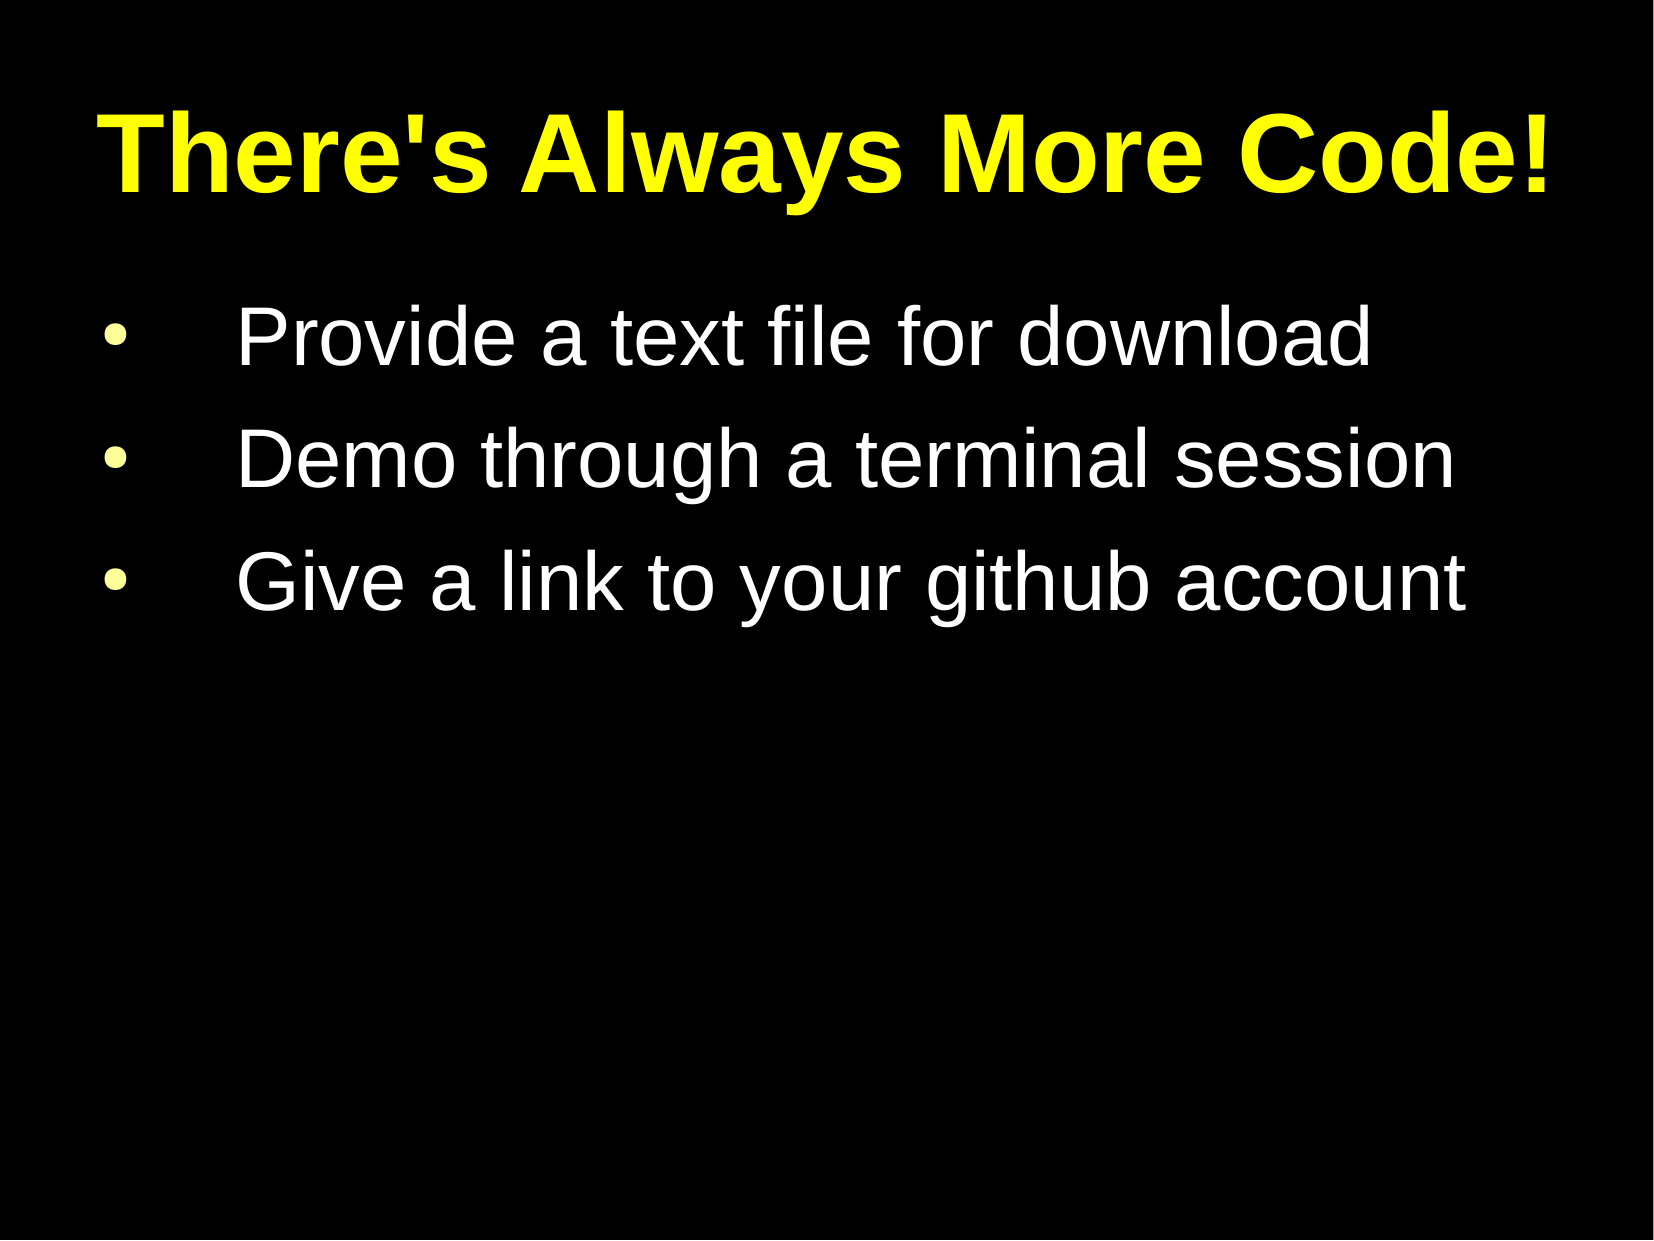

# There's Always More Code!
Provide a text file for download
Demo through a terminal session
Give a link to your github account